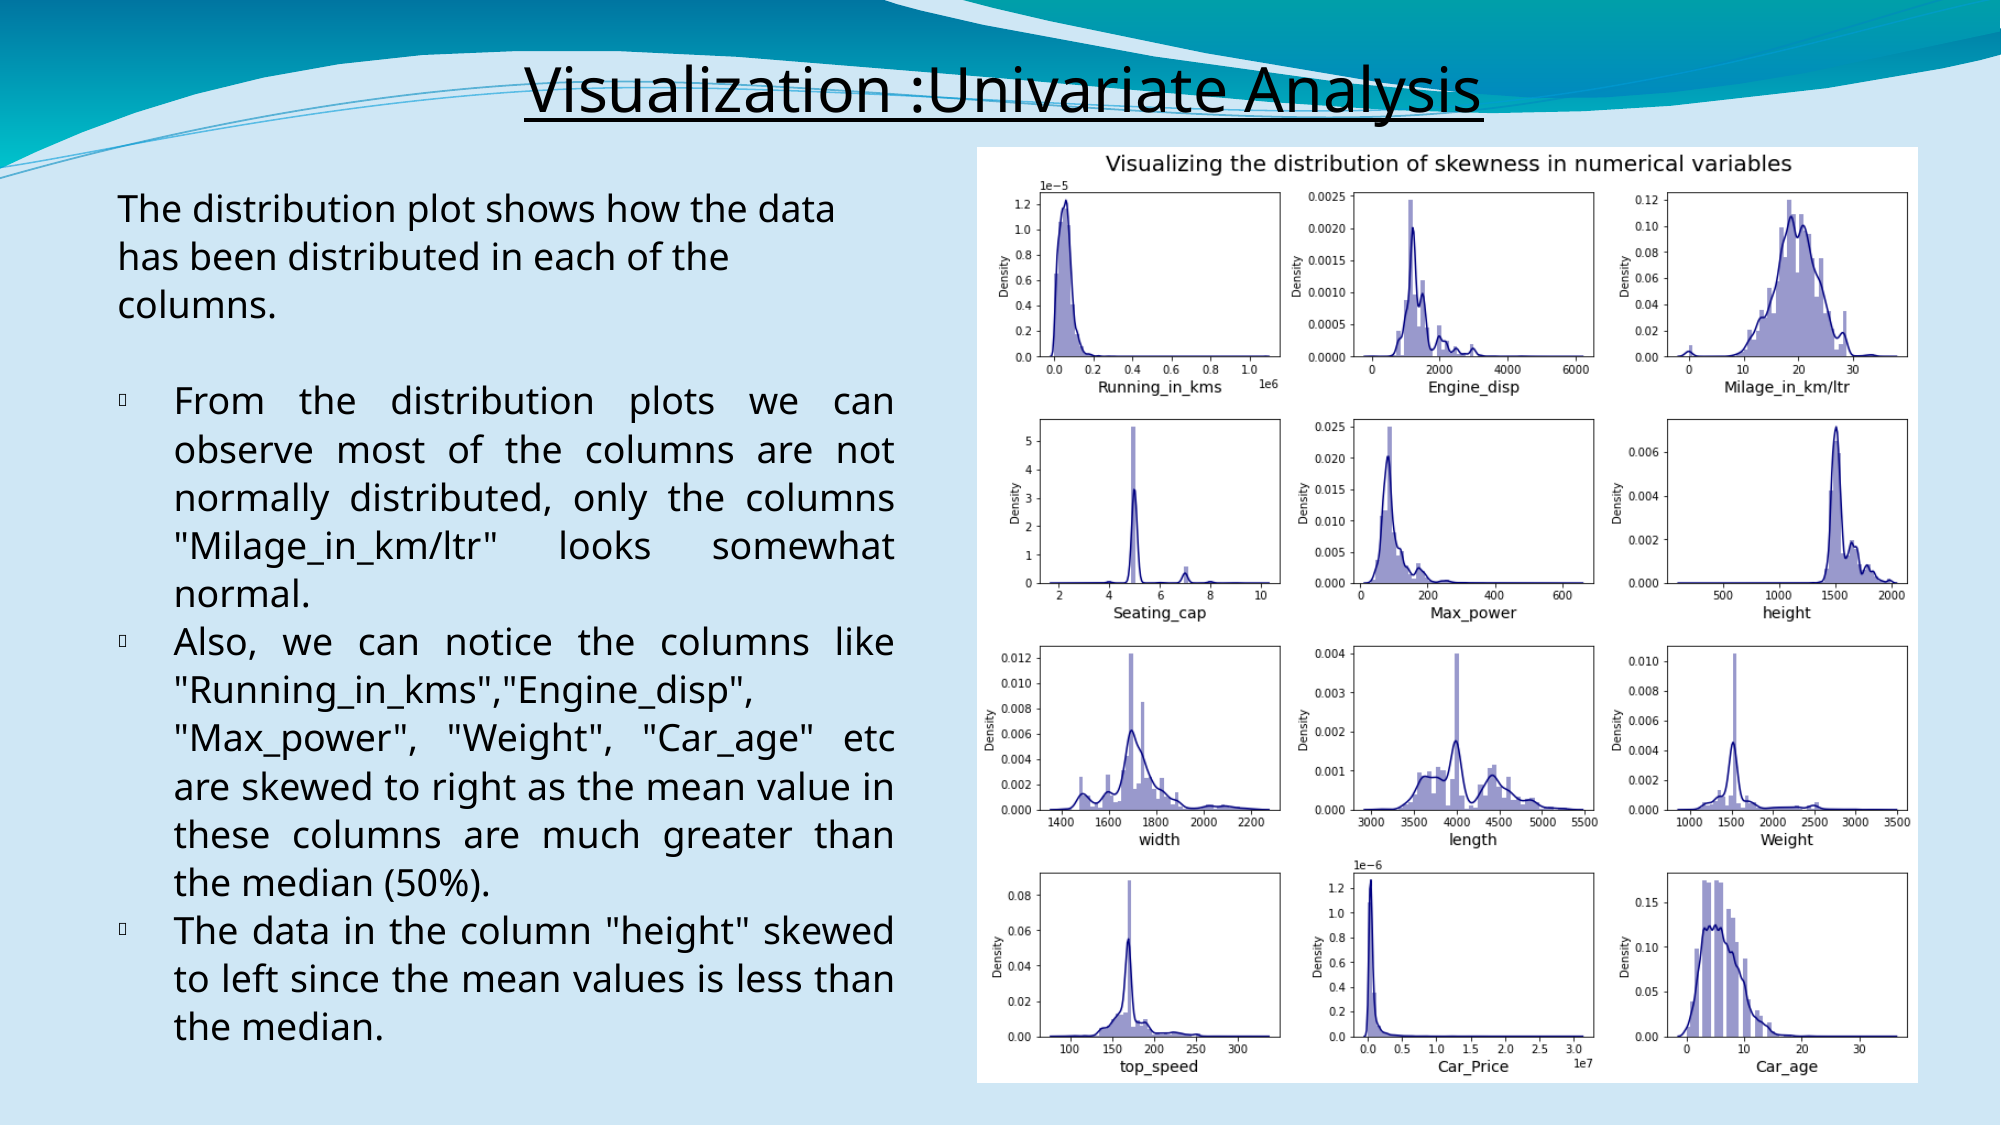

Visualization :Univariate Analysis
The distribution plot shows how the data has been distributed in each of the columns.
From the distribution plots we can observe most of the columns are not normally distributed, only the columns "Milage_in_km/ltr" looks somewhat normal.
Also, we can notice the columns like "Running_in_kms","Engine_disp", "Max_power", "Weight", "Car_age" etc are skewed to right as the mean value in these columns are much greater than the median (50%).
The data in the column "height" skewed to left since the mean values is less than the median.